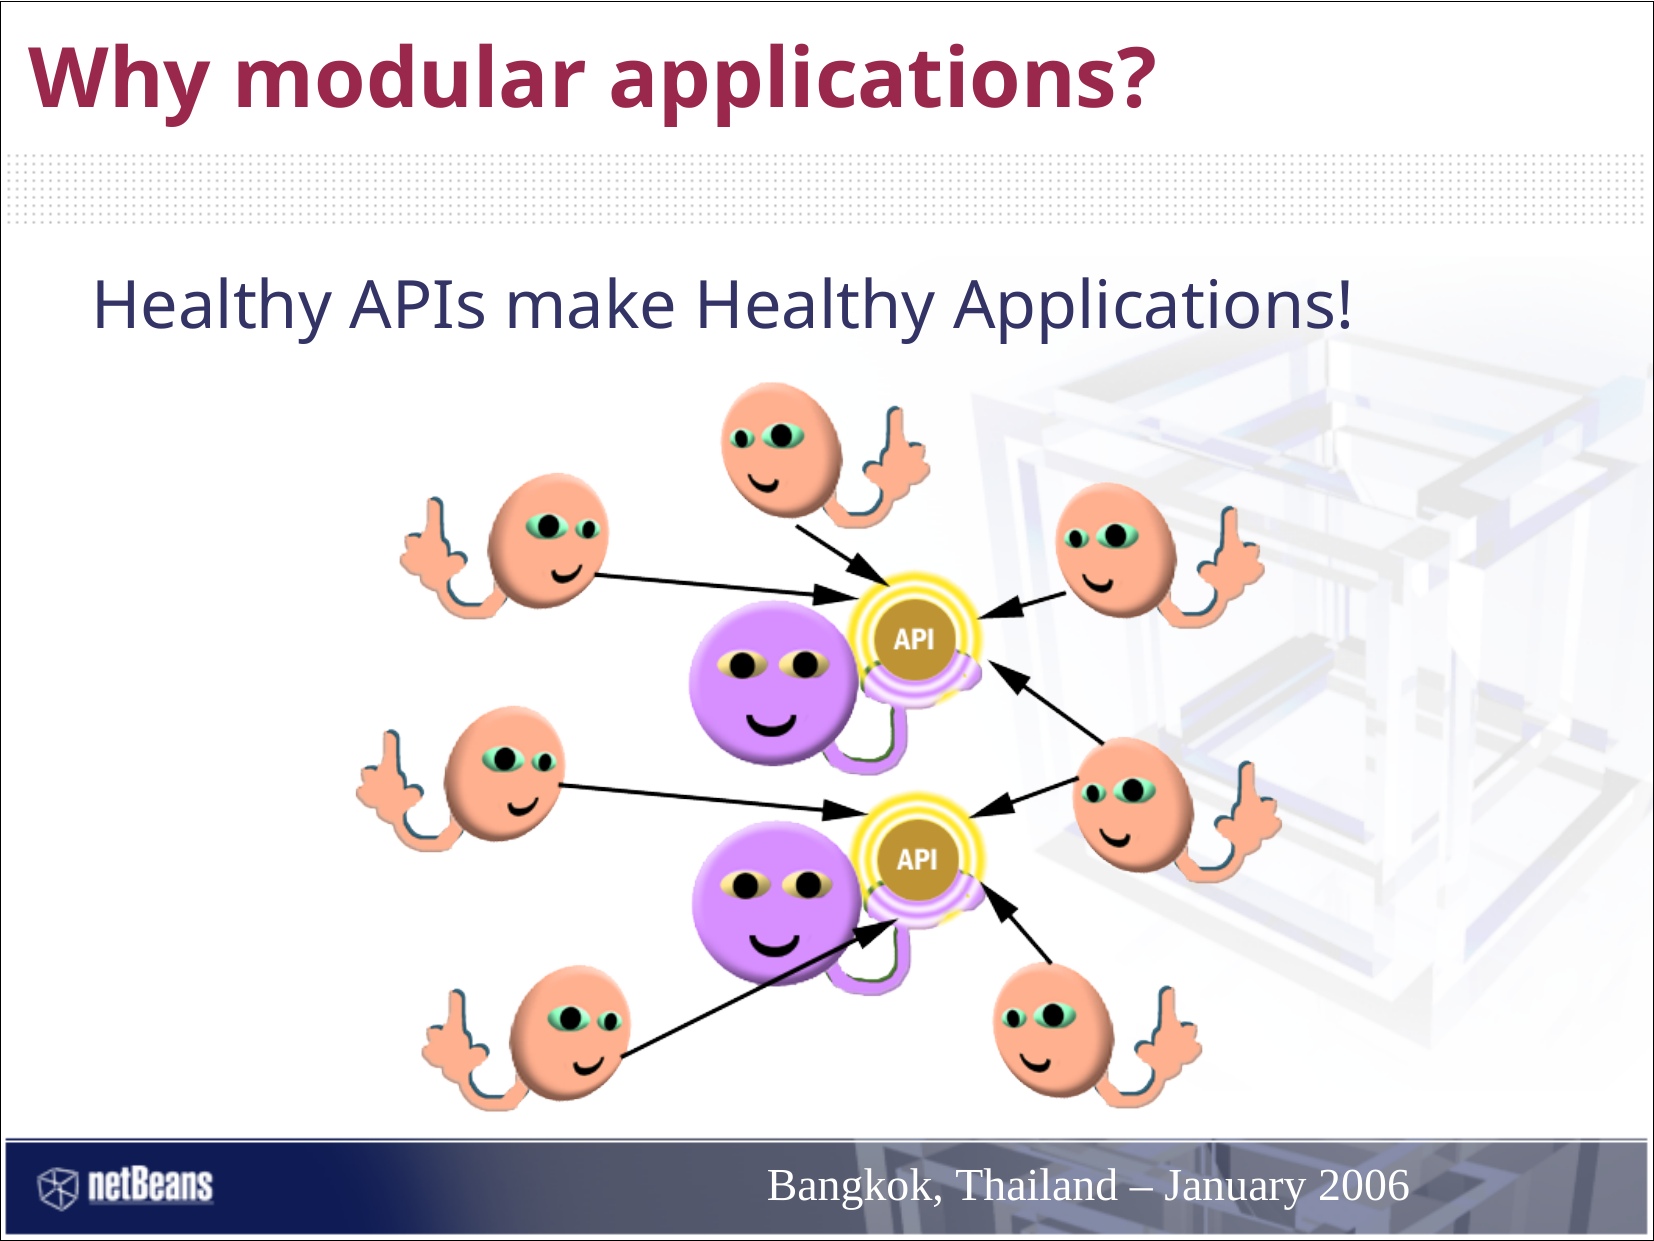

# Why modular applications?
Healthy APIs make Healthy Applications!